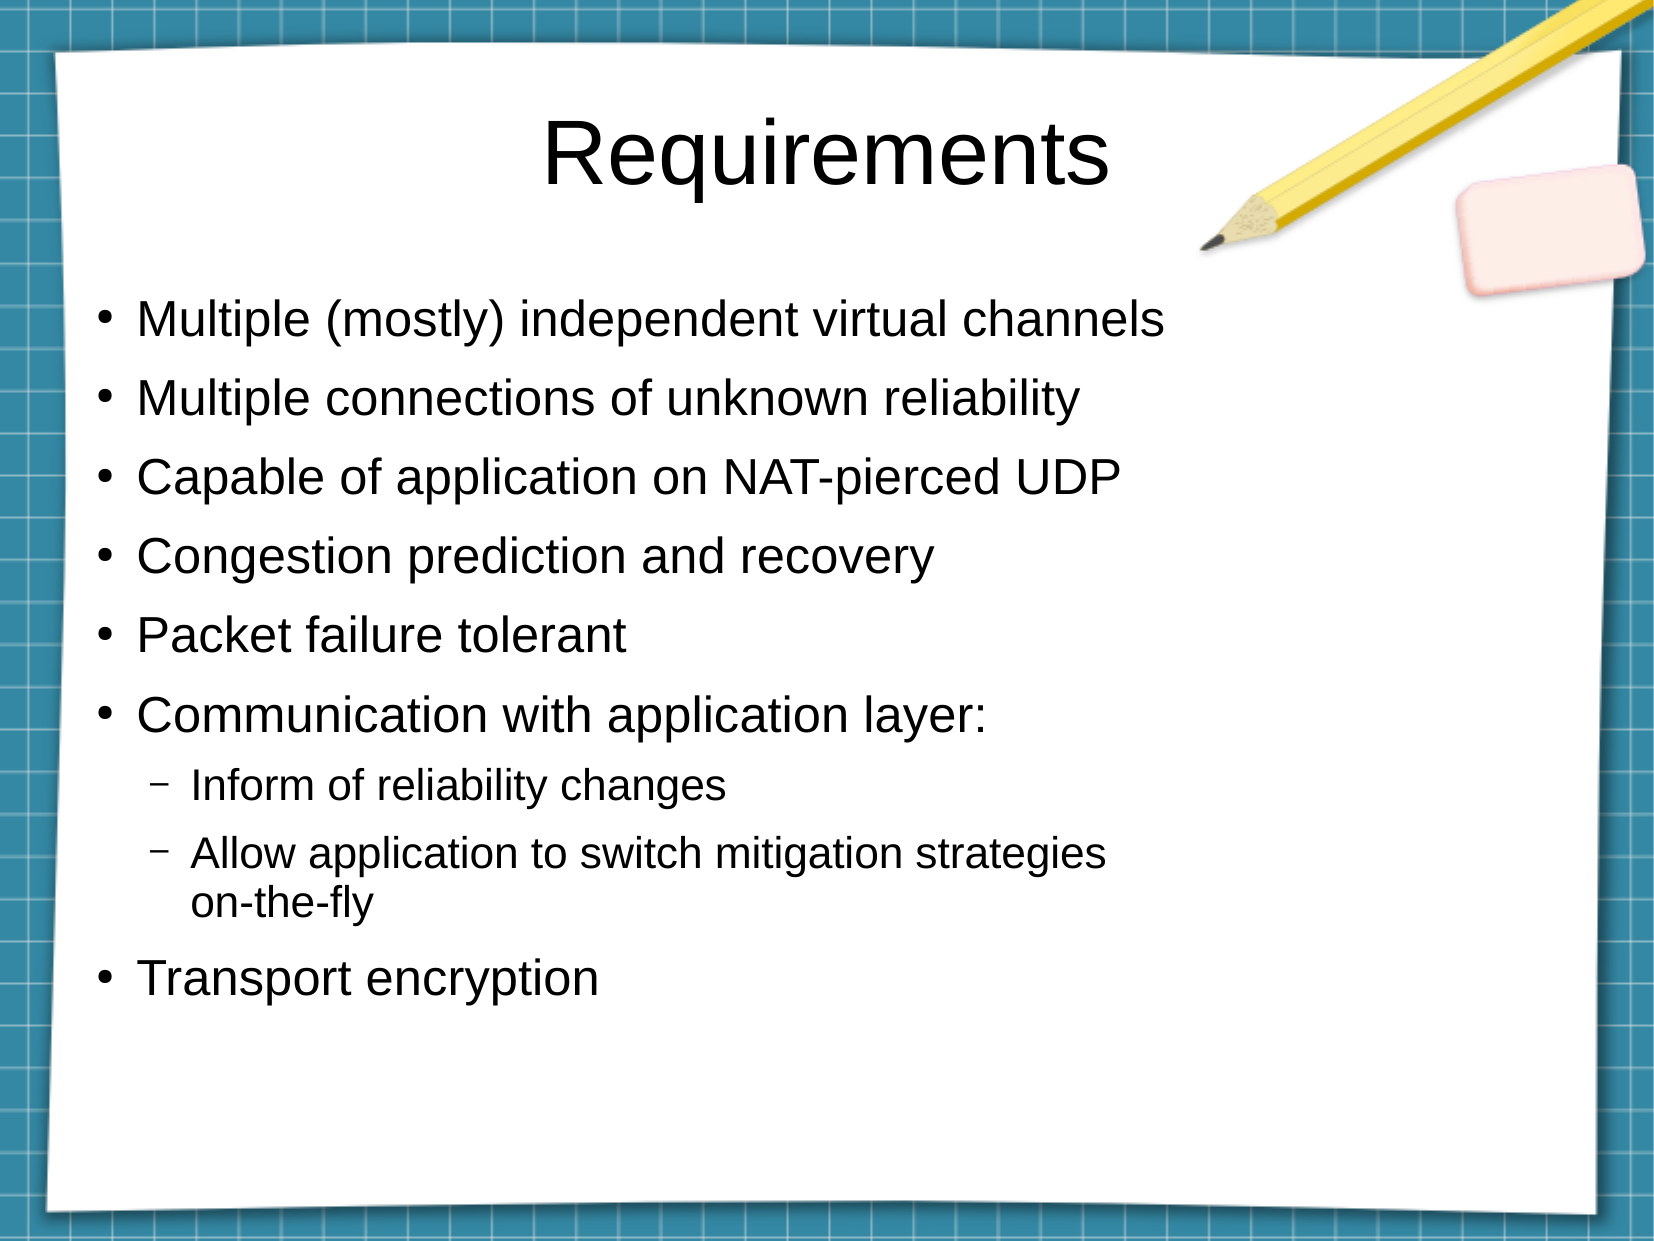

# Requirements
Multiple (mostly) independent virtual channels
Multiple connections of unknown reliability
Capable of application on NAT-pierced UDP
Congestion prediction and recovery
Packet failure tolerant
Communication with application layer:
Inform of reliability changes
Allow application to switch mitigation strategies
on-the-fly
Transport encryption